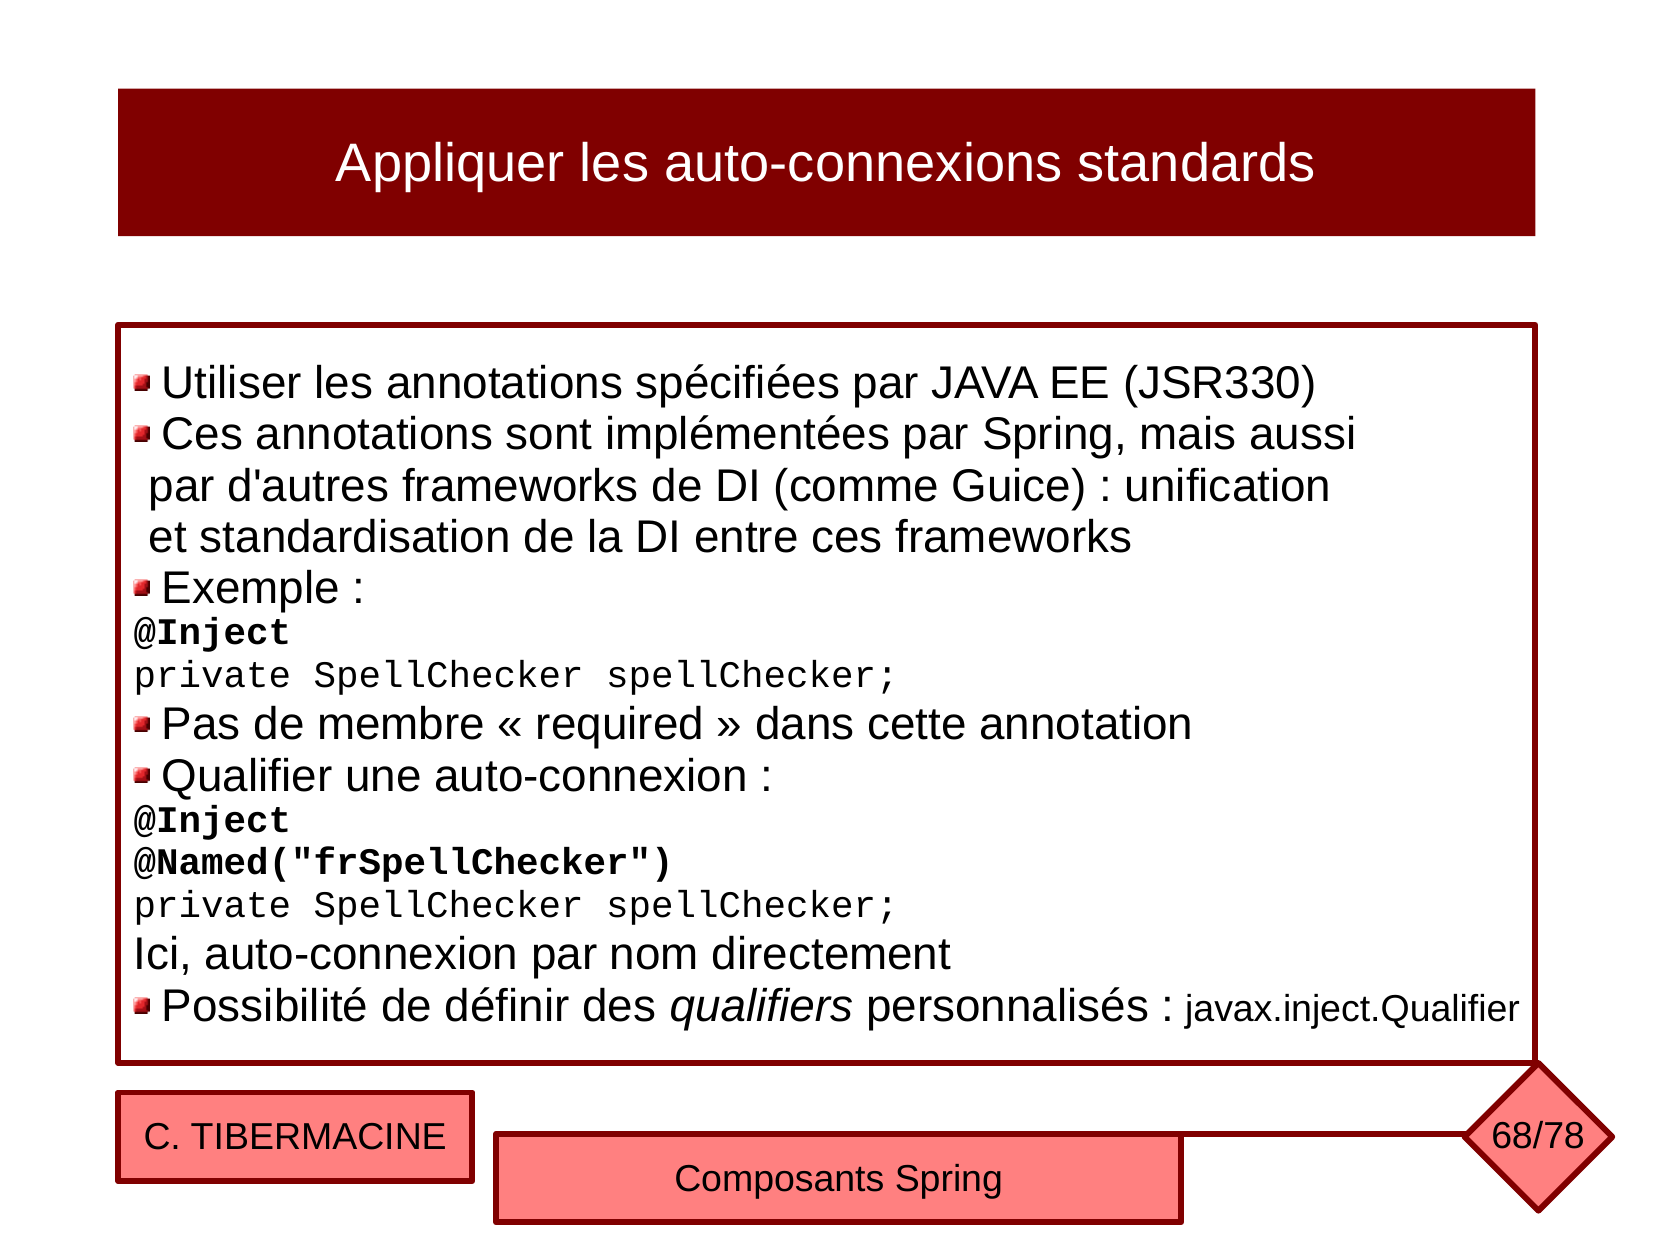

Appliquer les auto-connexions standards
 Utiliser les annotations spécifiées par JAVA EE (JSR330)
 Ces annotations sont implémentées par Spring, mais aussi
par d'autres frameworks de DI (comme Guice) : unification
et standardisation de la DI entre ces frameworks
 Exemple :
@Inject
private SpellChecker spellChecker;
 Pas de membre « required » dans cette annotation
 Qualifier une auto-connexion :
@Inject
@Named("frSpellChecker")
private SpellChecker spellChecker;
Ici, auto-connexion par nom directement
 Possibilité de définir des qualifiers personnalisés : javax.inject.Qualifier
C. TIBERMACINE
Composants Spring